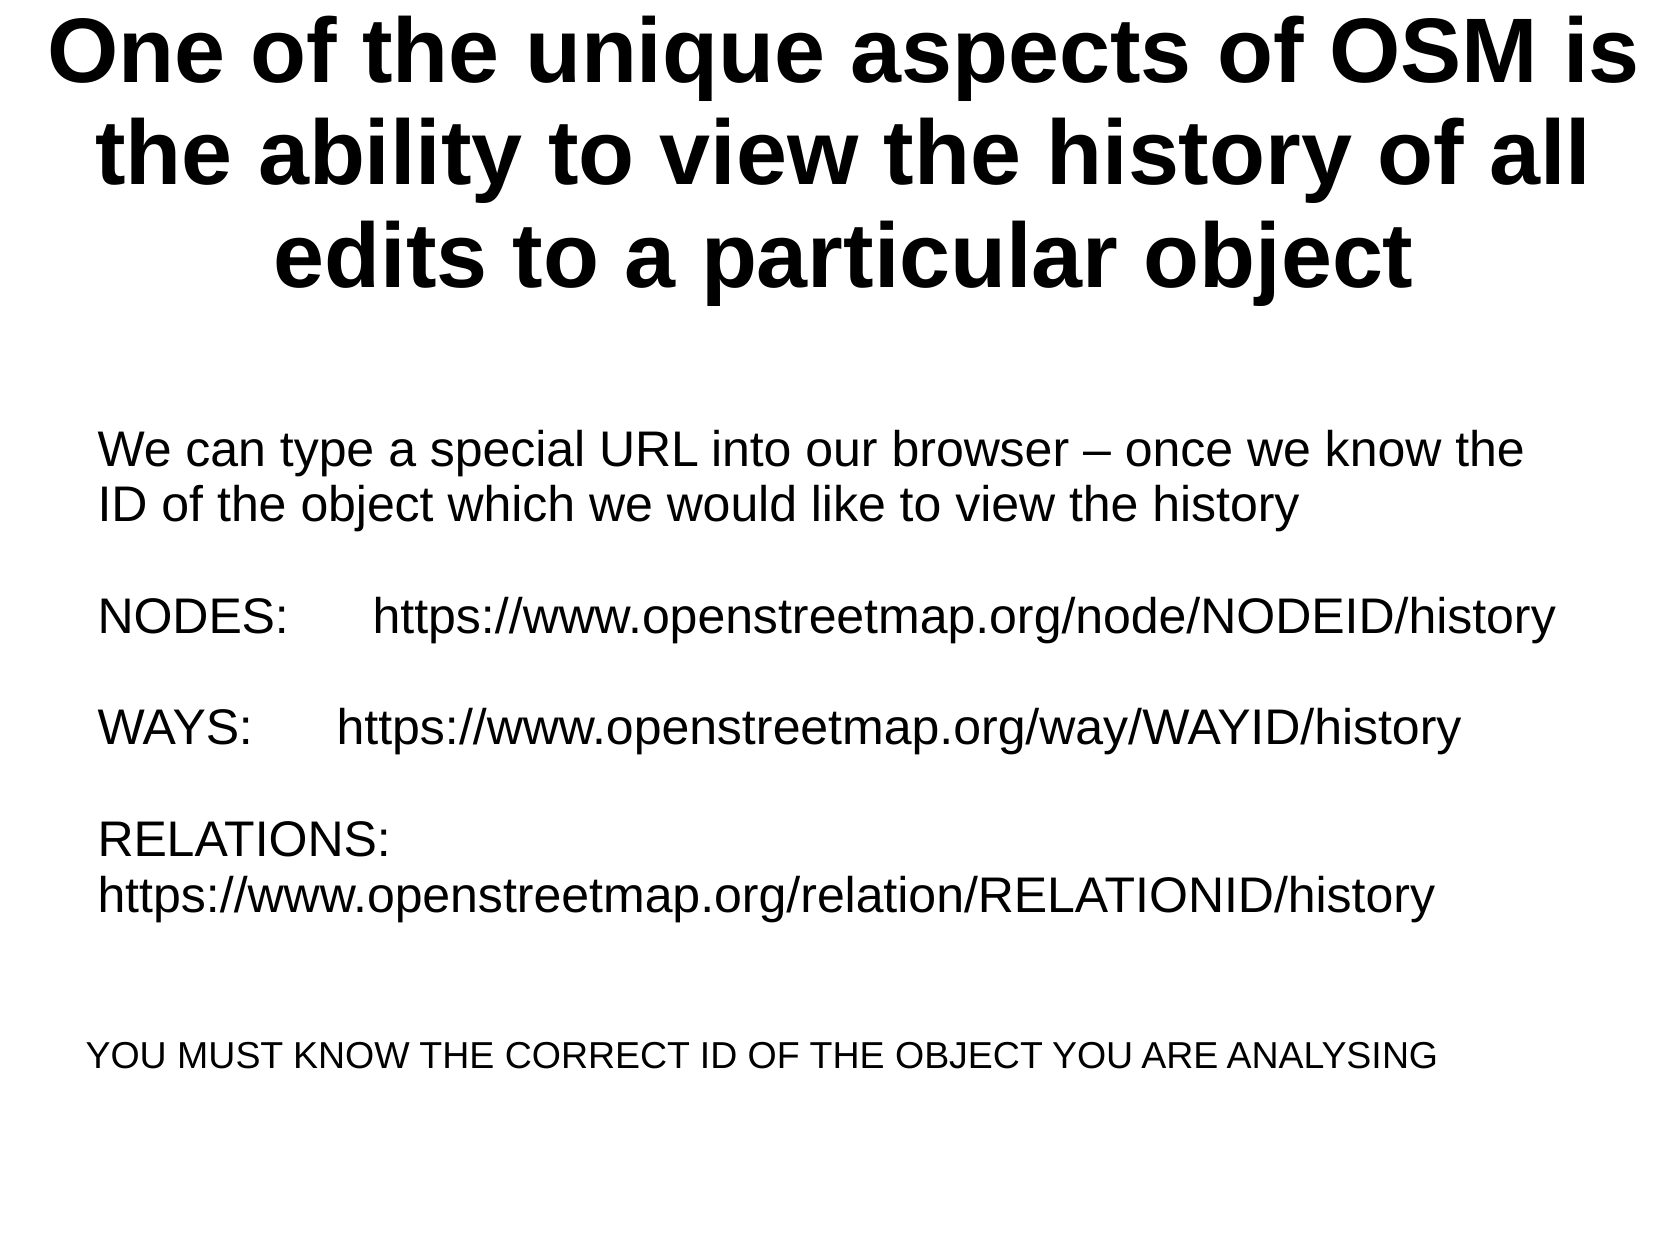

# One of the unique aspects of OSM is the ability to view the history of all edits to a particular object
We can type a special URL into our browser – once we know the ID of the object which we would like to view the history
NODES: https://www.openstreetmap.org/node/NODEID/history
WAYS: https://www.openstreetmap.org/way/WAYID/history
RELATIONS: https://www.openstreetmap.org/relation/RELATIONID/history
YOU MUST KNOW THE CORRECT ID OF THE OBJECT YOU ARE ANALYSING